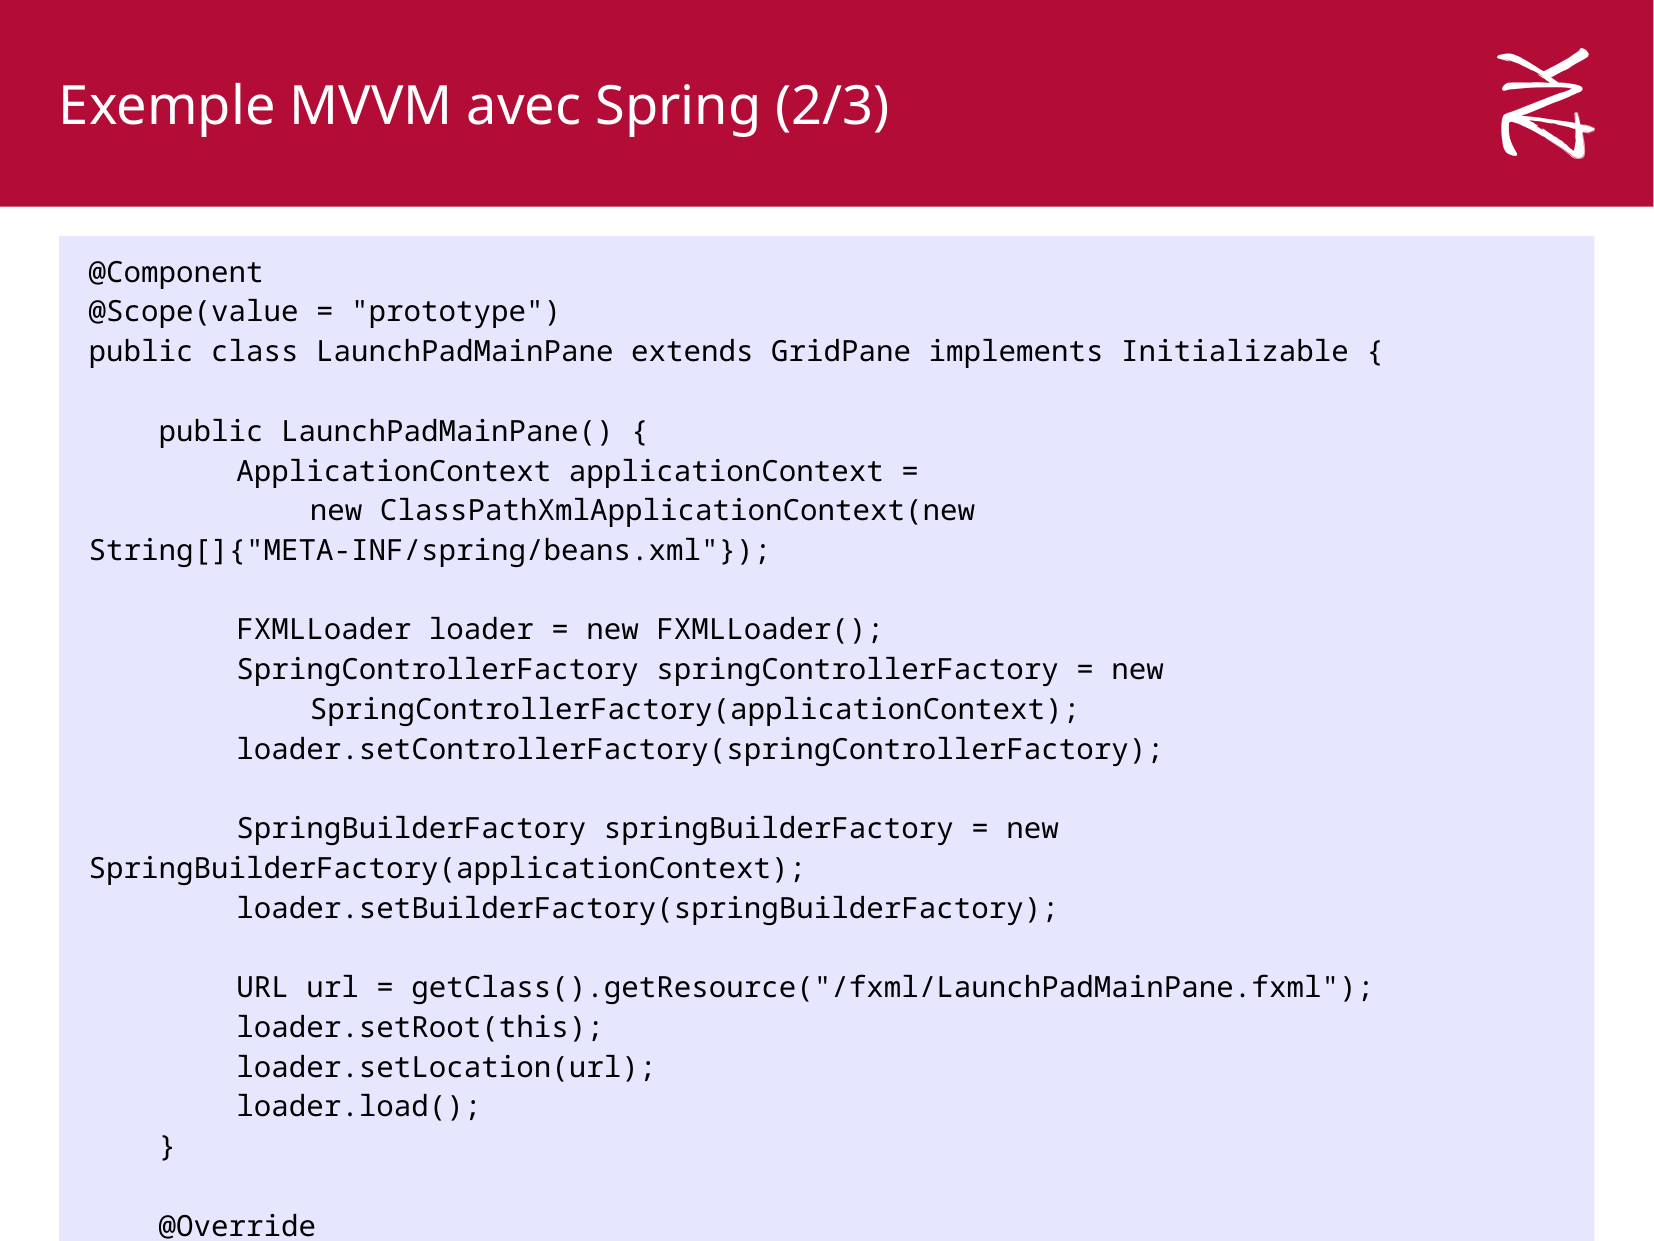

# Exemple MVVM avec Spring (2/3)
@Component
@Scope(value = "prototype")
public class LaunchPadMainPane extends GridPane implements Initializable {
 public LaunchPadMainPane() {
		ApplicationContext applicationContext =
			new ClassPathXmlApplicationContext(new String[]{"META-INF/spring/beans.xml"});
		FXMLLoader loader = new FXMLLoader();
		SpringControllerFactory springControllerFactory = new
			SpringControllerFactory(applicationContext);
		loader.setControllerFactory(springControllerFactory);
		SpringBuilderFactory springBuilderFactory = new SpringBuilderFactory(applicationContext);
		loader.setBuilderFactory(springBuilderFactory);
 	URL url = getClass().getResource("/fxml/LaunchPadMainPane.fxml");
		loader.setRoot(this);
		loader.setLocation(url);
		loader.load();
 }
 @Override
 public void initialize(final URL url, final ResourceBundle resourceBundle) {
 }
 @PostConstruct
 public void afterPropertiesSet() {
 }
}